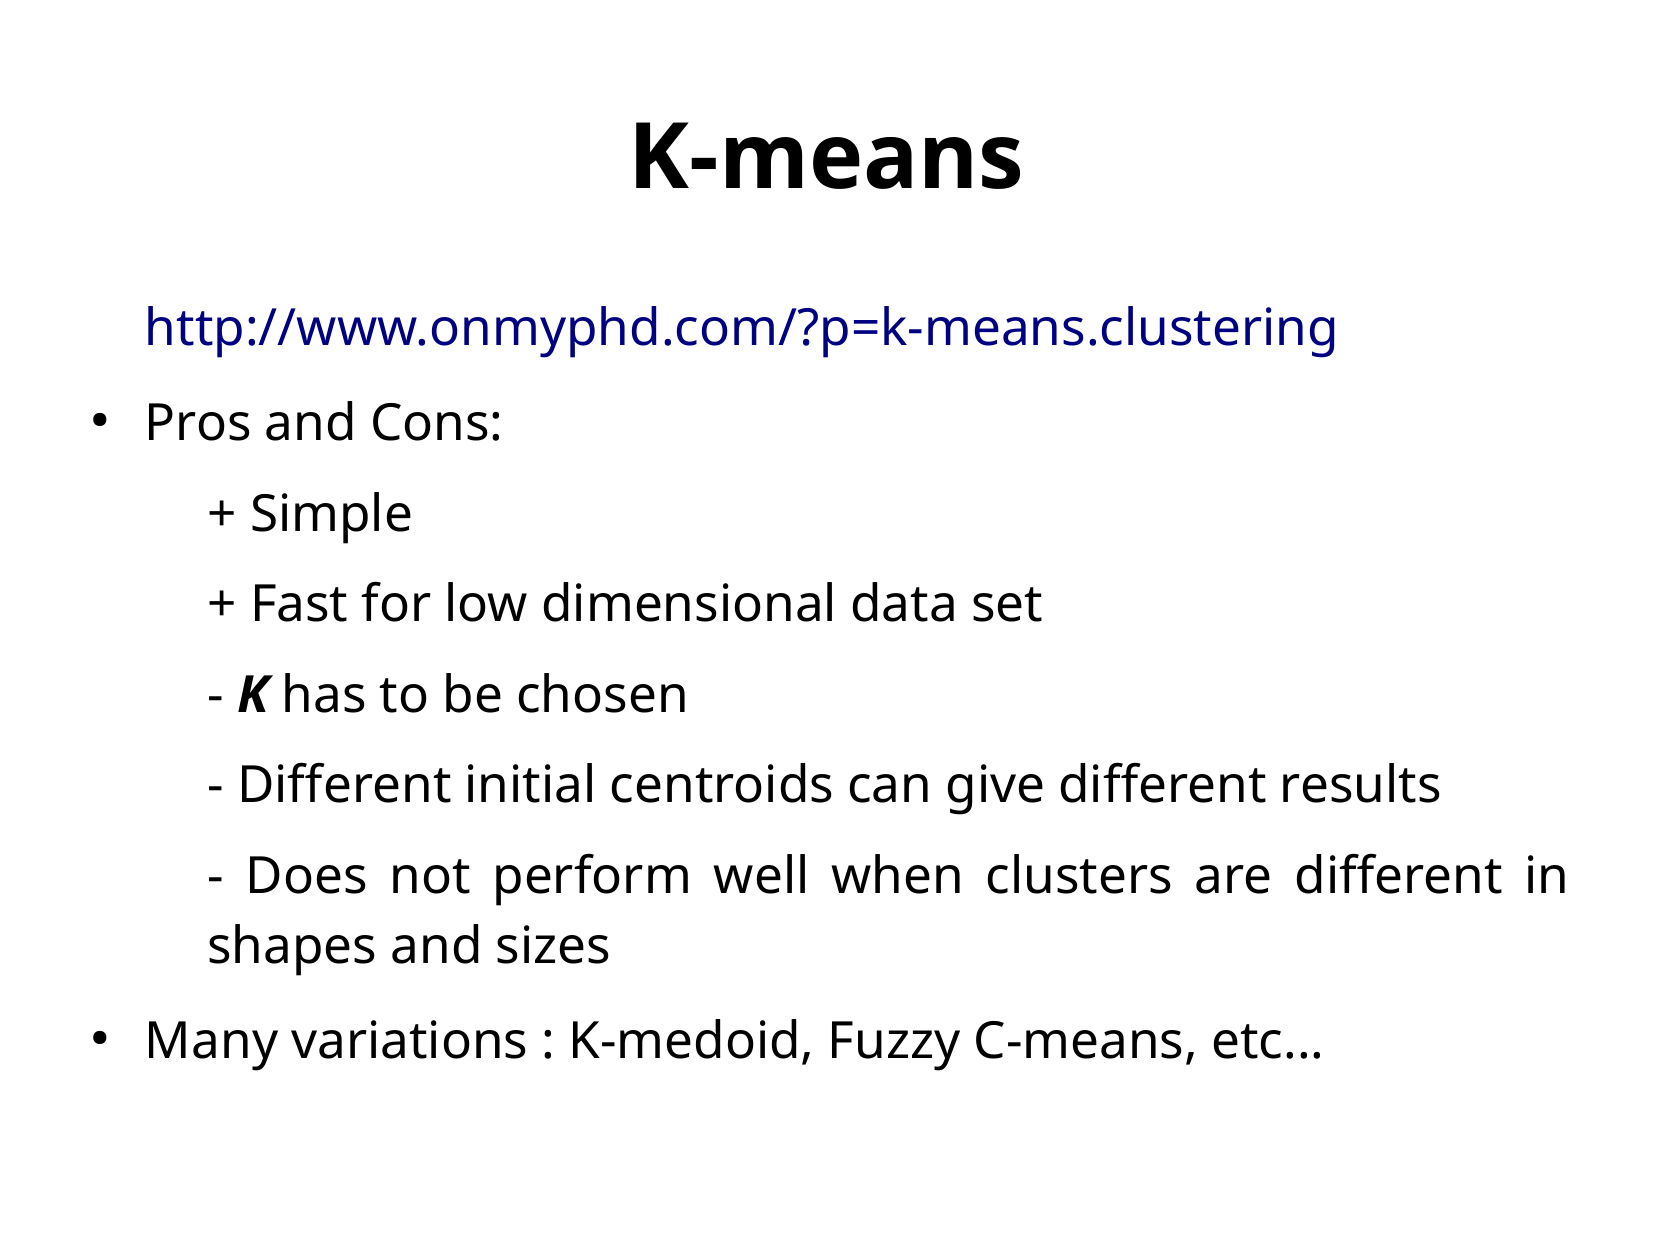

# K-means
http://www.onmyphd.com/?p=k-means.clustering
Pros and Cons:
+ Simple
+ Fast for low dimensional data set
- K has to be chosen
- Different initial centroids can give different results
- Does not perform well when clusters are different in shapes and sizes
Many variations : K-medoid, Fuzzy C-means, etc...